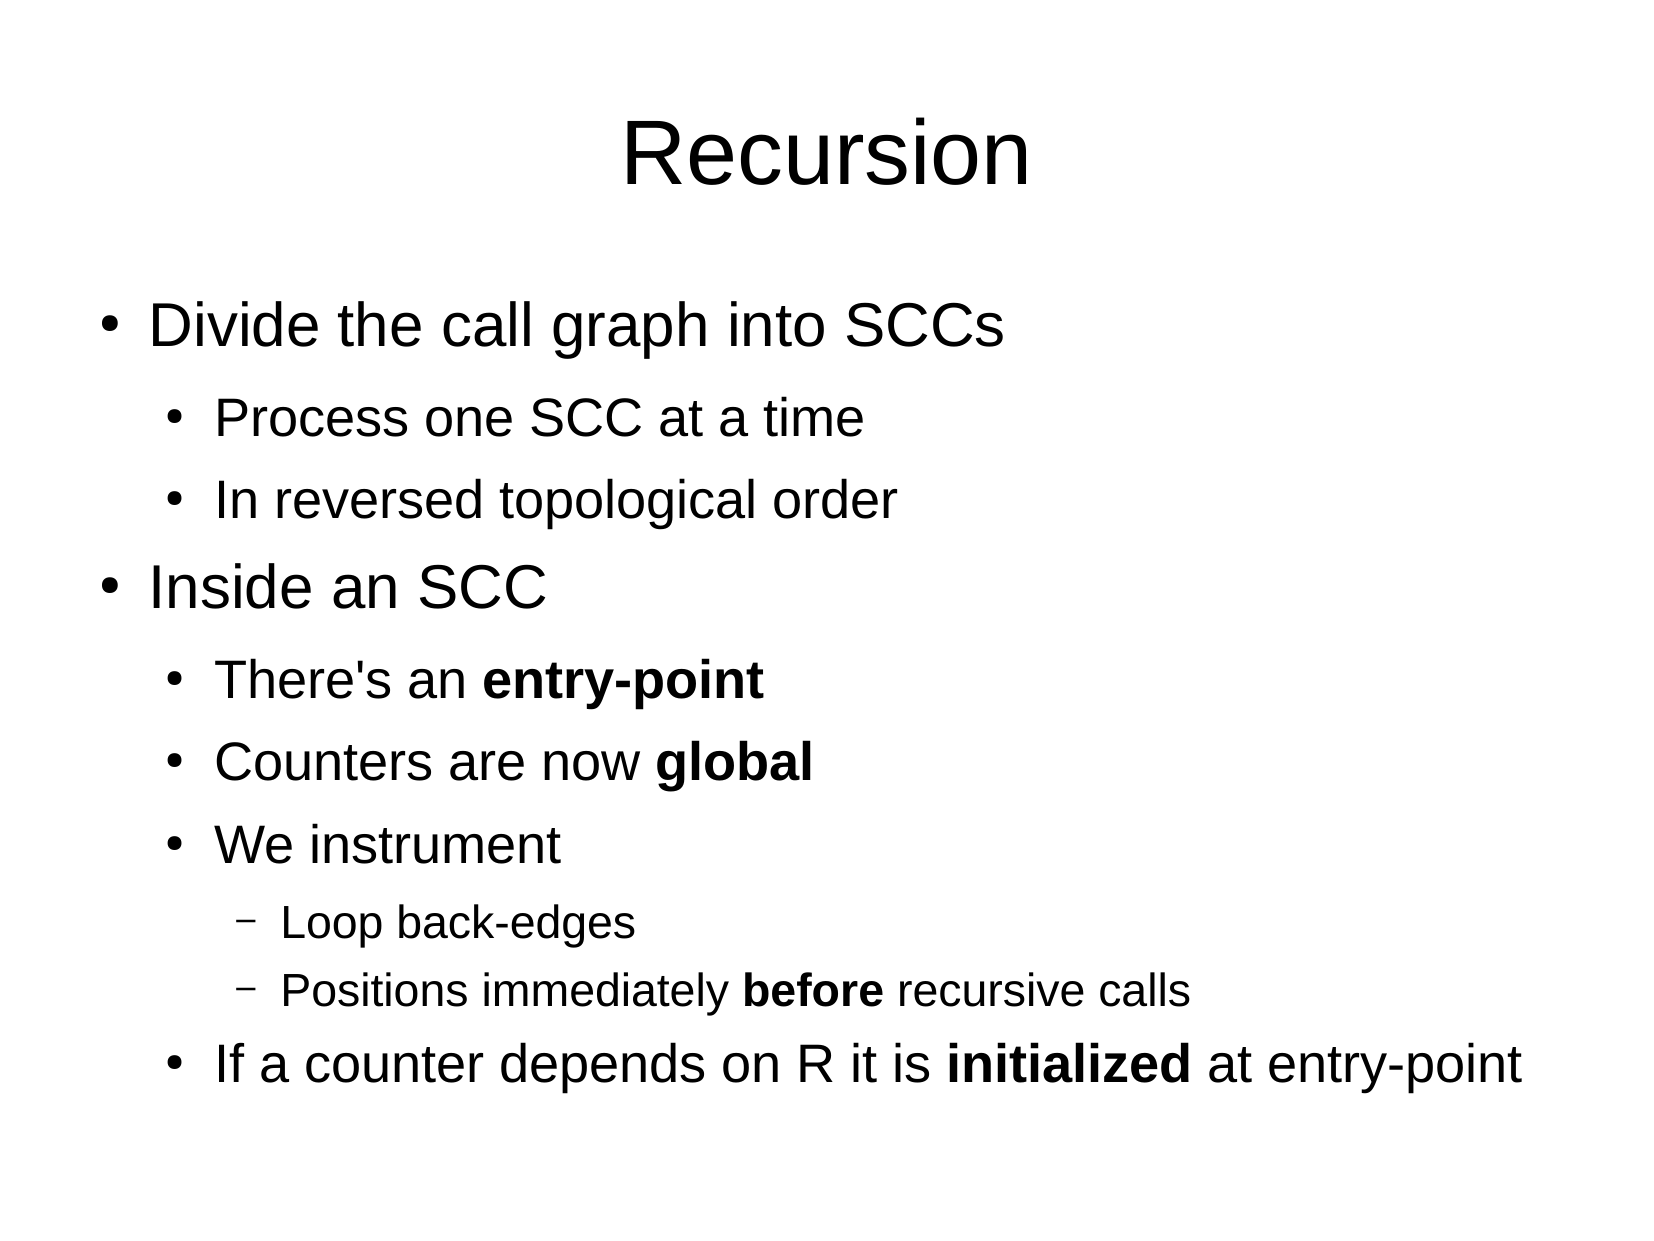

# Recursion
Divide the call graph into SCCs
Process one SCC at a time
In reversed topological order
Inside an SCC
There's an entry-point
Counters are now global
We instrument
Loop back-edges
Positions immediately before recursive calls
If a counter depends on R it is initialized at entry-point